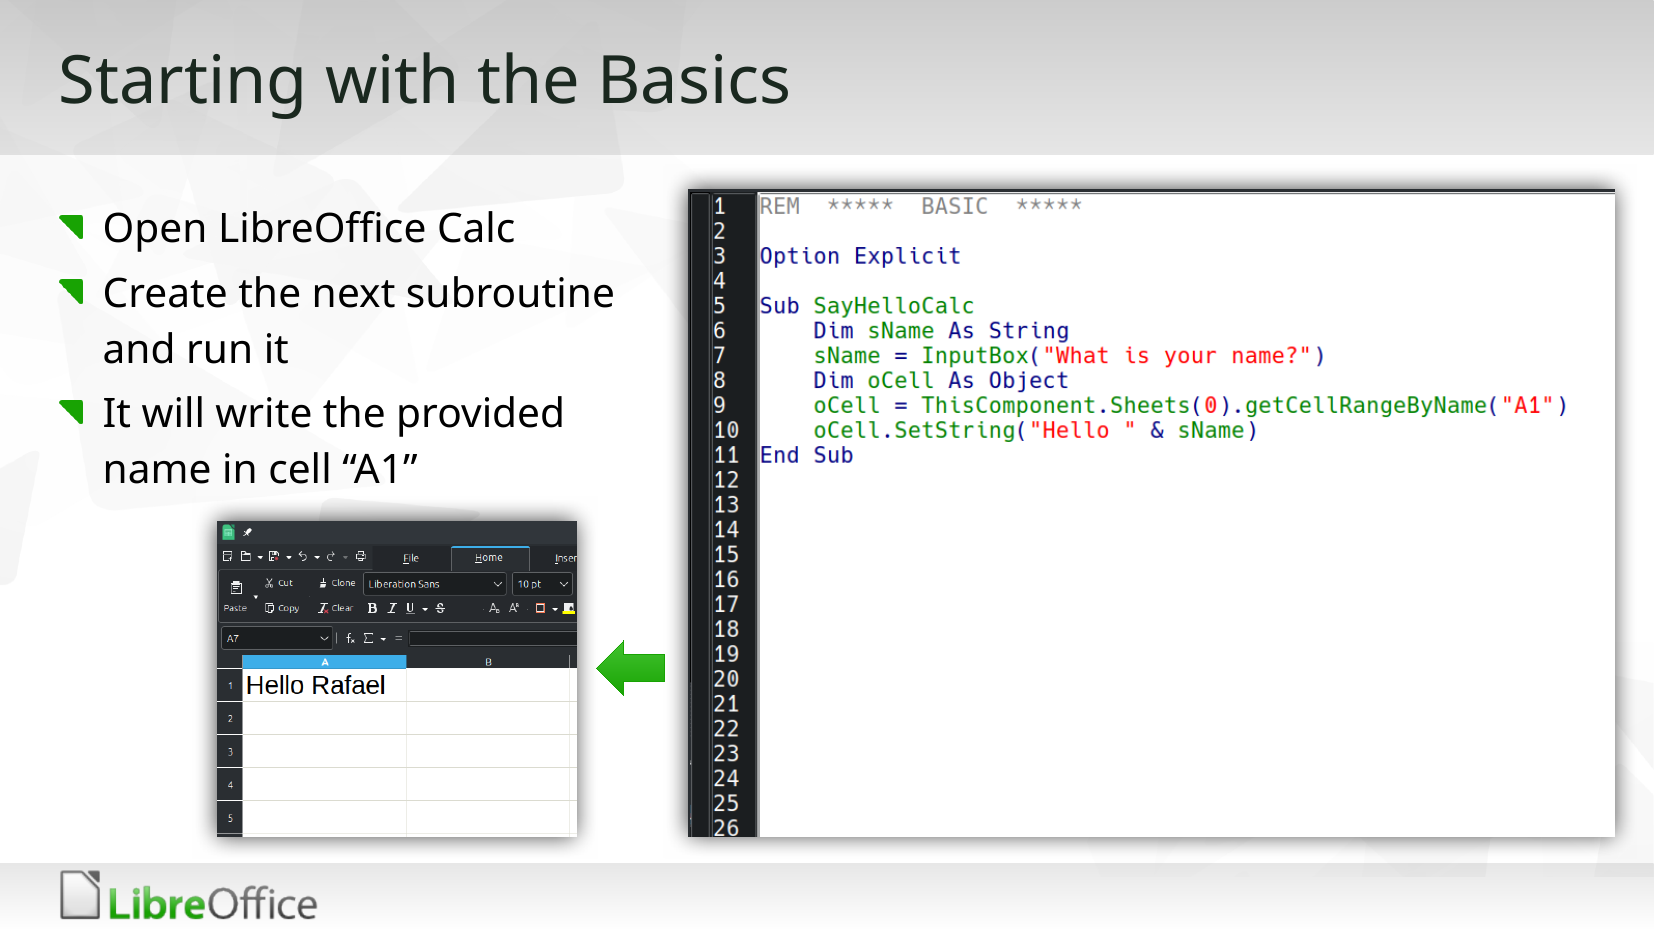

# Starting with the Basics
Open LibreOffice Calc
Create the next subroutine and run it
It will write the provided name in cell “A1”